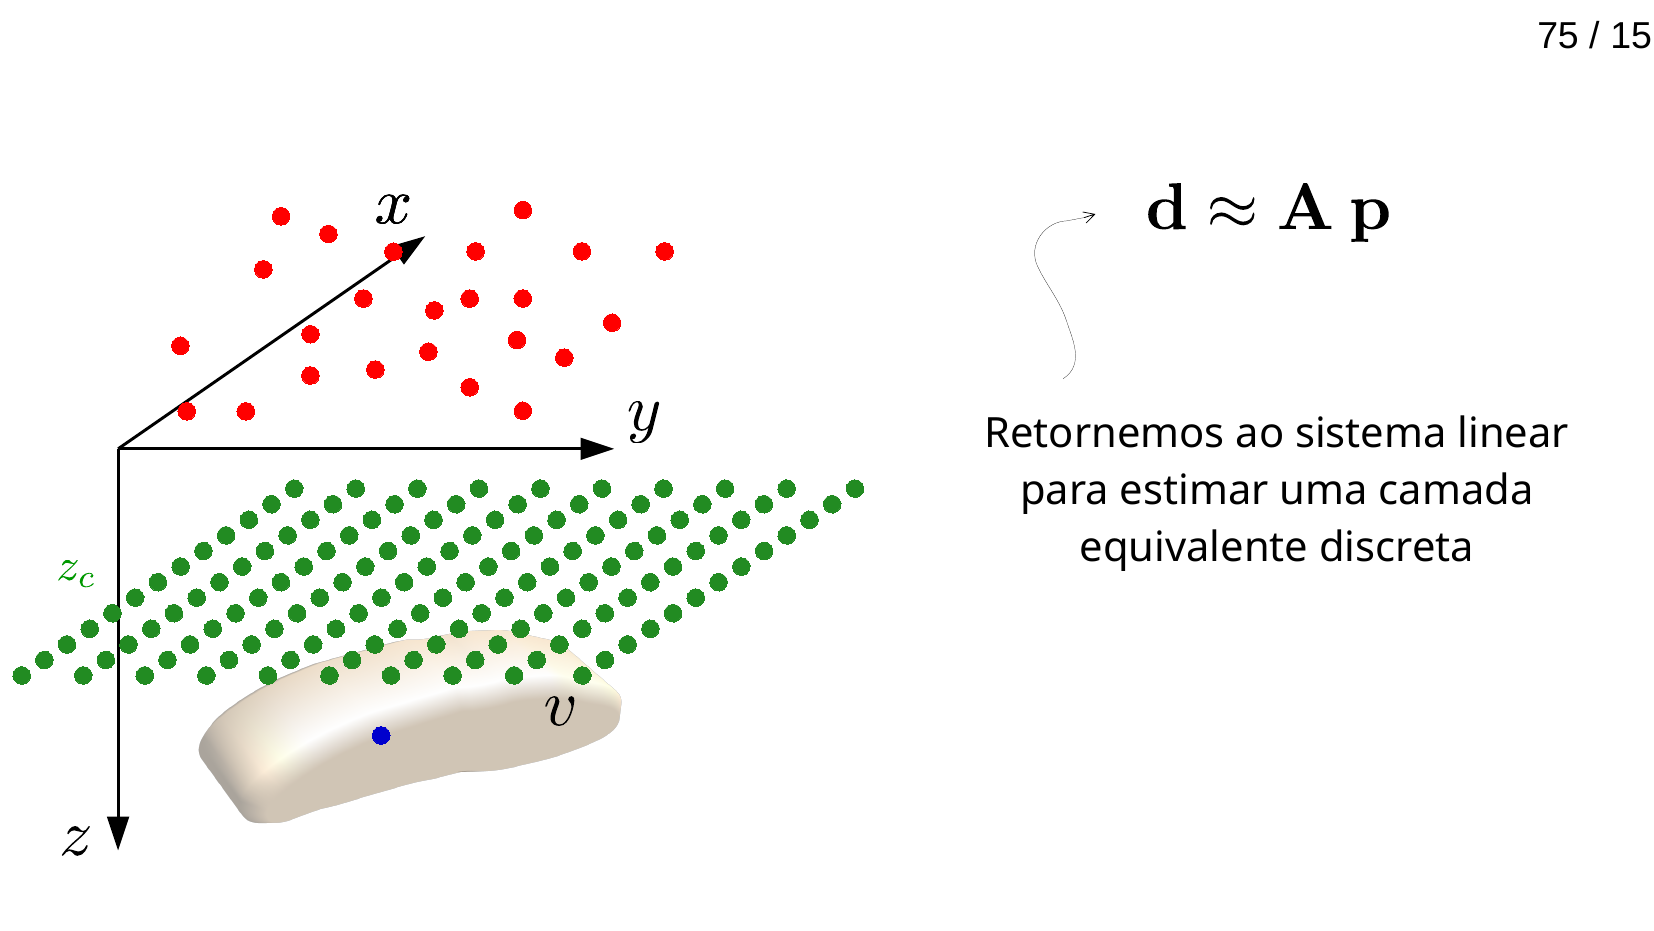

Retornemos ao sistema linear para estimar uma camada equivalente discreta